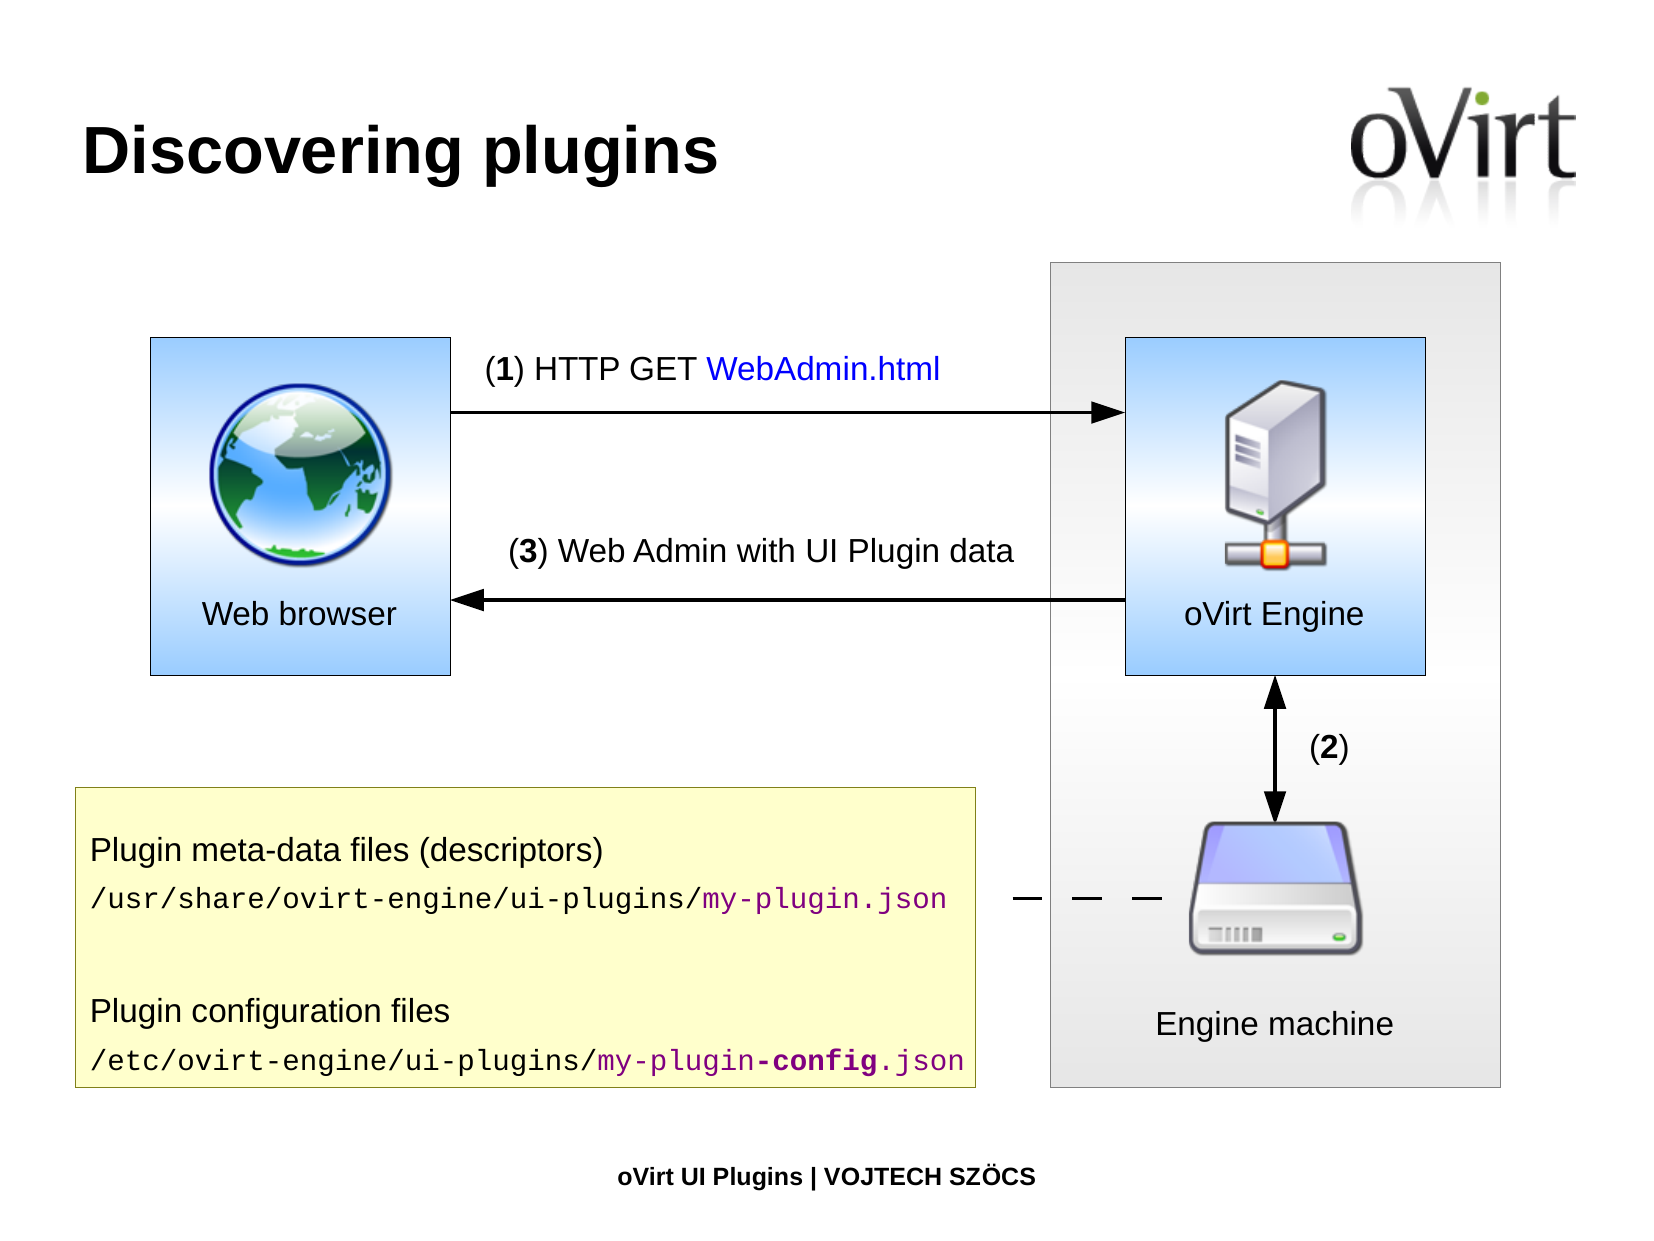

# Discovering plugins
(1) HTTP GET WebAdmin.html
(3) Web Admin with UI Plugin data
Web browser
oVirt Engine
(2)
Plugin meta-data files (descriptors)
/usr/share/ovirt-engine/ui-plugins/my-plugin.json
Plugin configuration files
/etc/ovirt-engine/ui-plugins/my-plugin-config.json
Engine machine